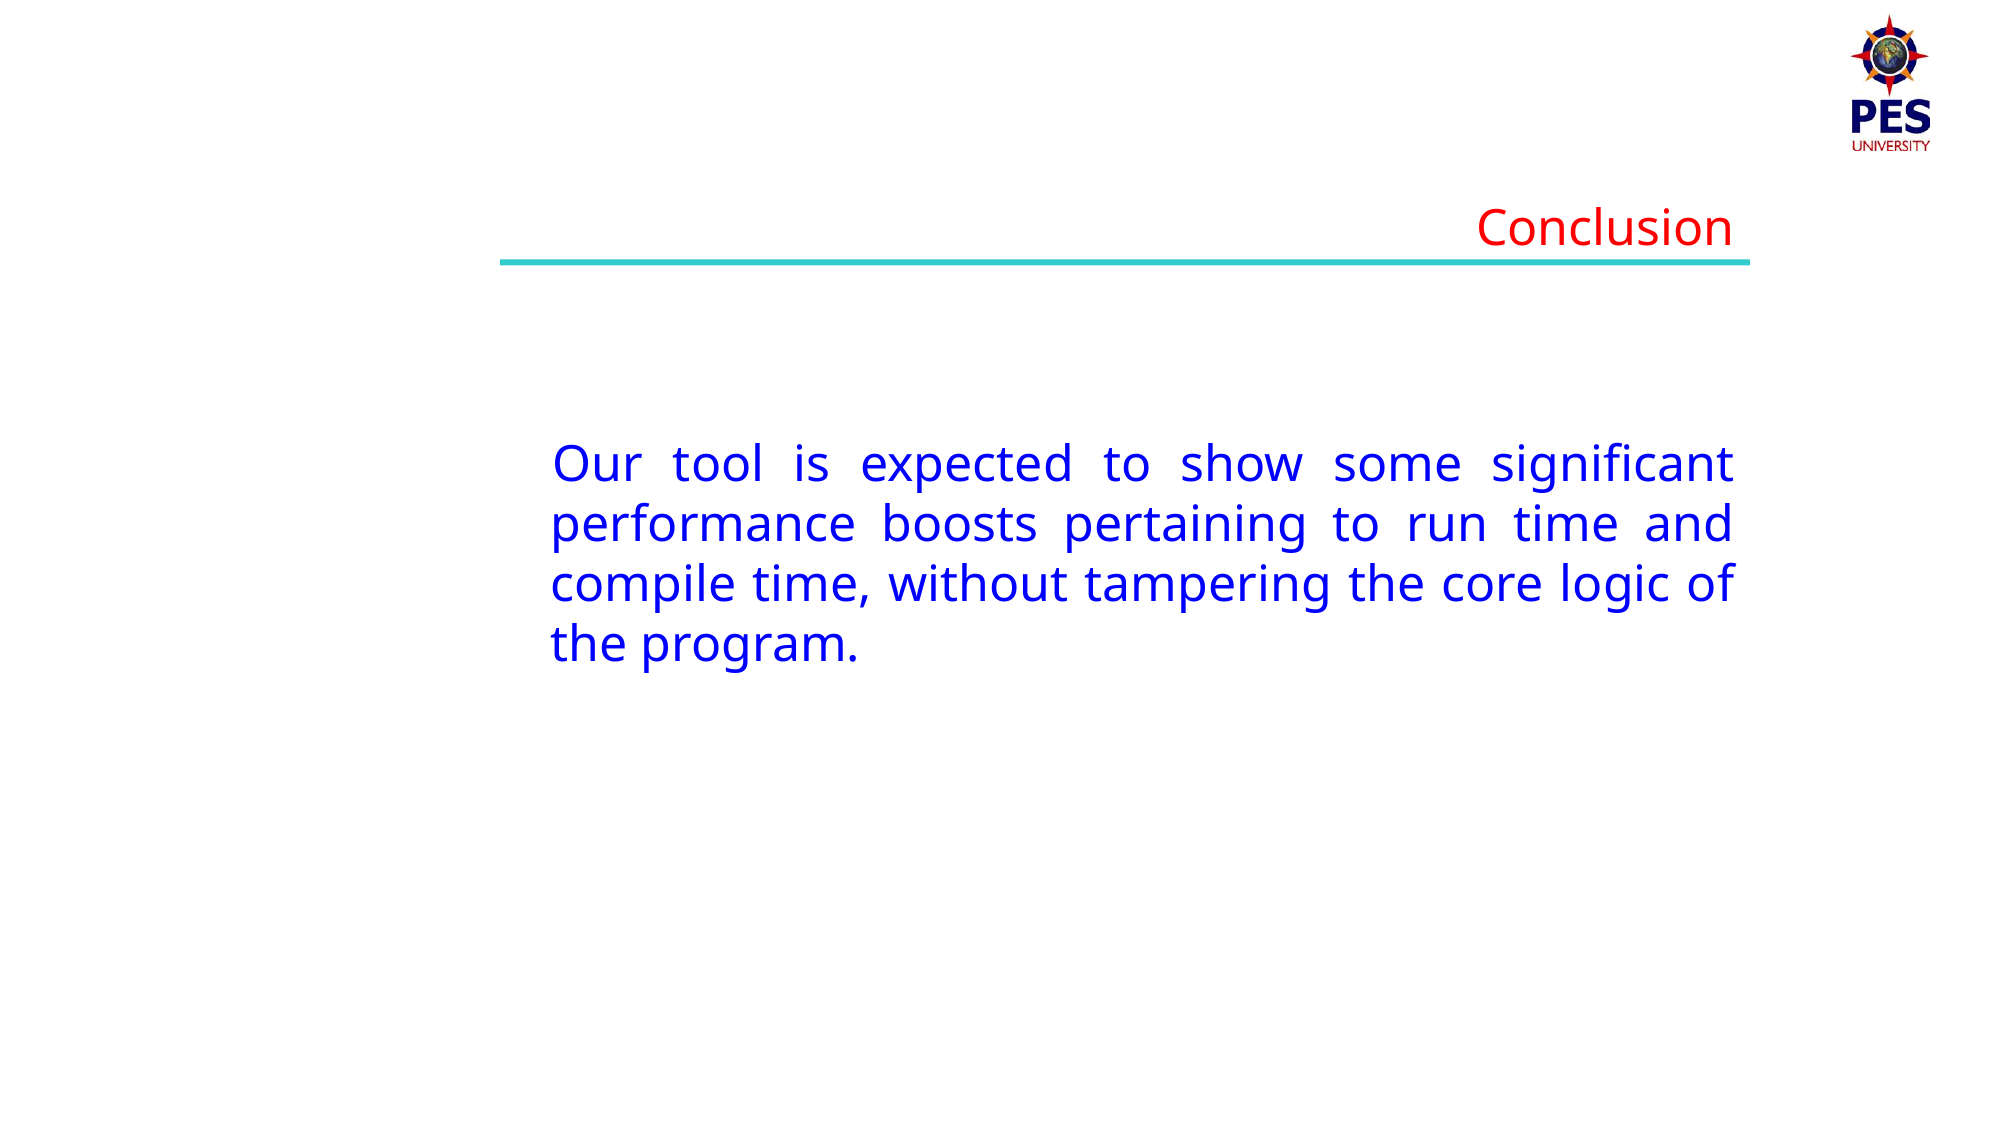

Conclusion
Our tool is expected to show some significant performance boosts pertaining to run time and compile time, without tampering the core logic of the program.